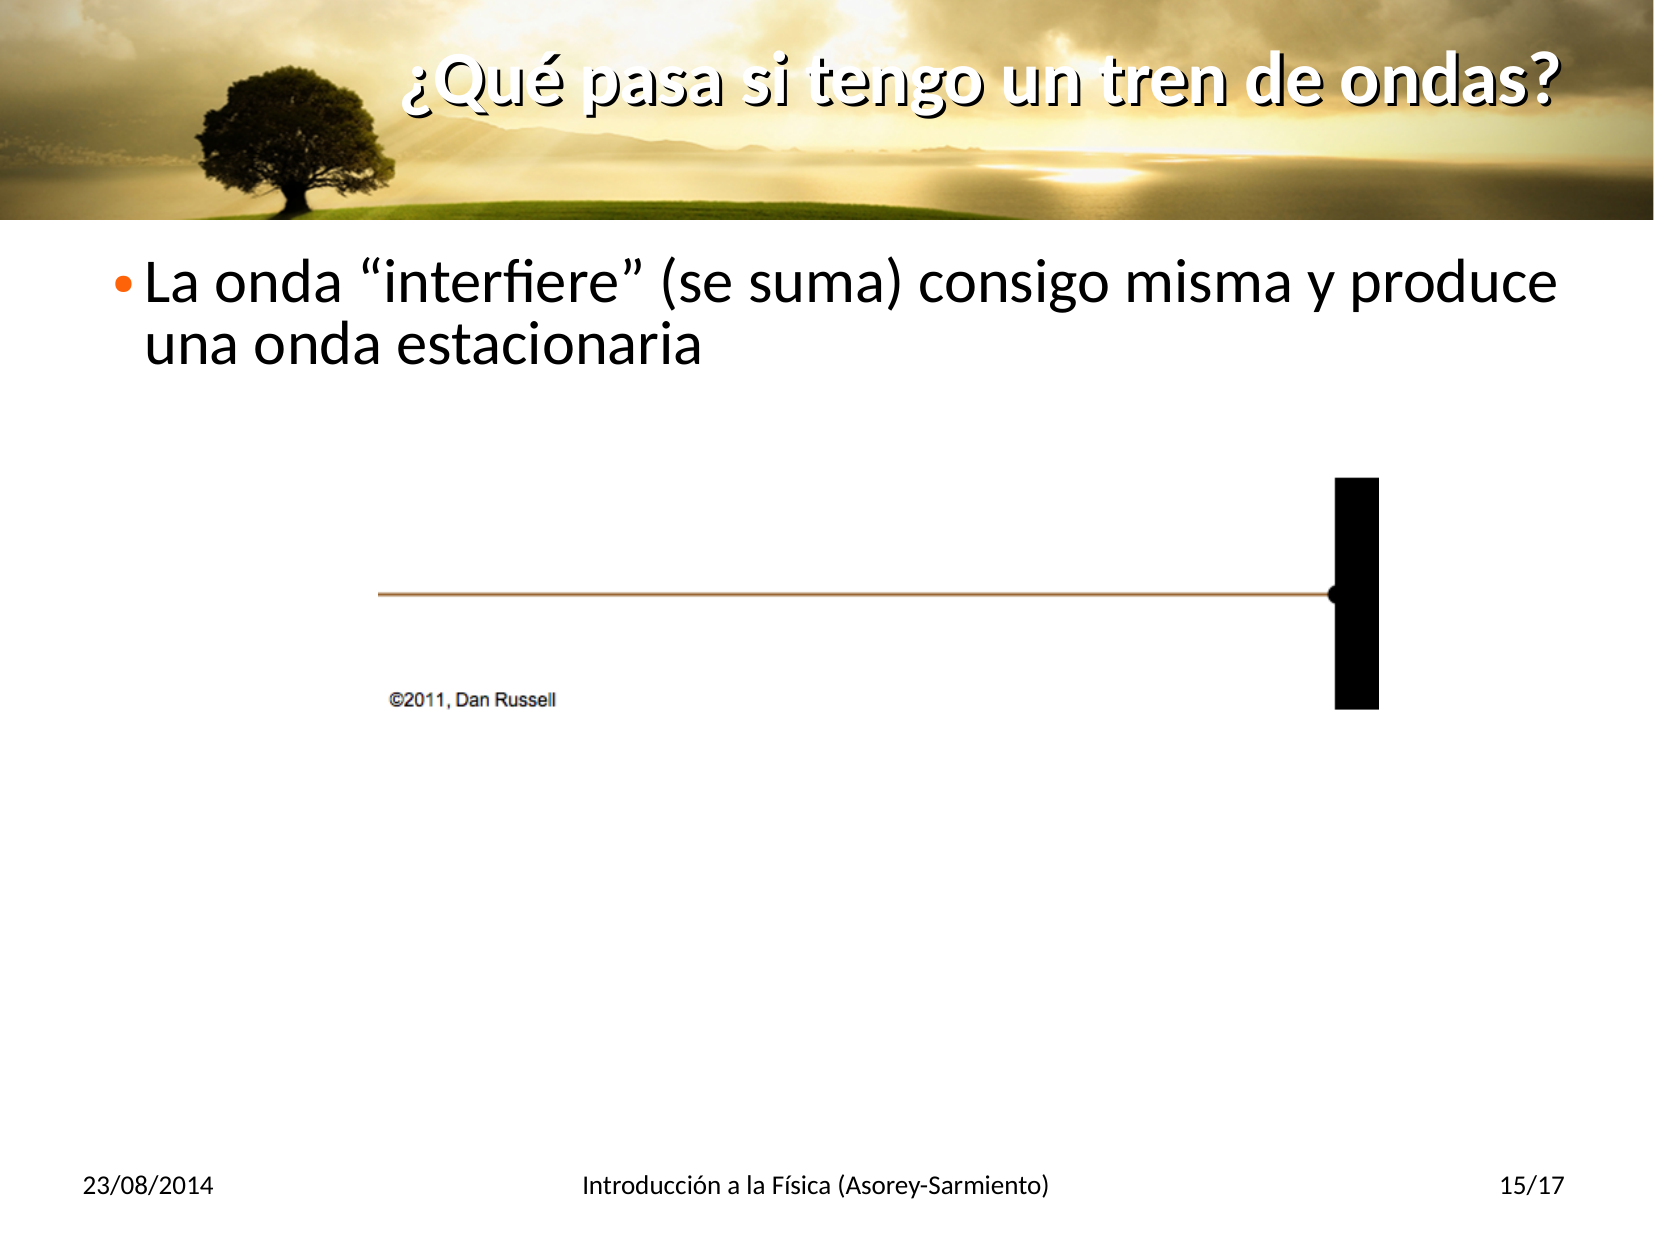

# ¿Qué pasa si tengo un tren de ondas?
La onda “interfiere” (se suma) consigo misma y produce una onda estacionaria
23/08/2014
Introducción a la Física (Asorey-Sarmiento)
15